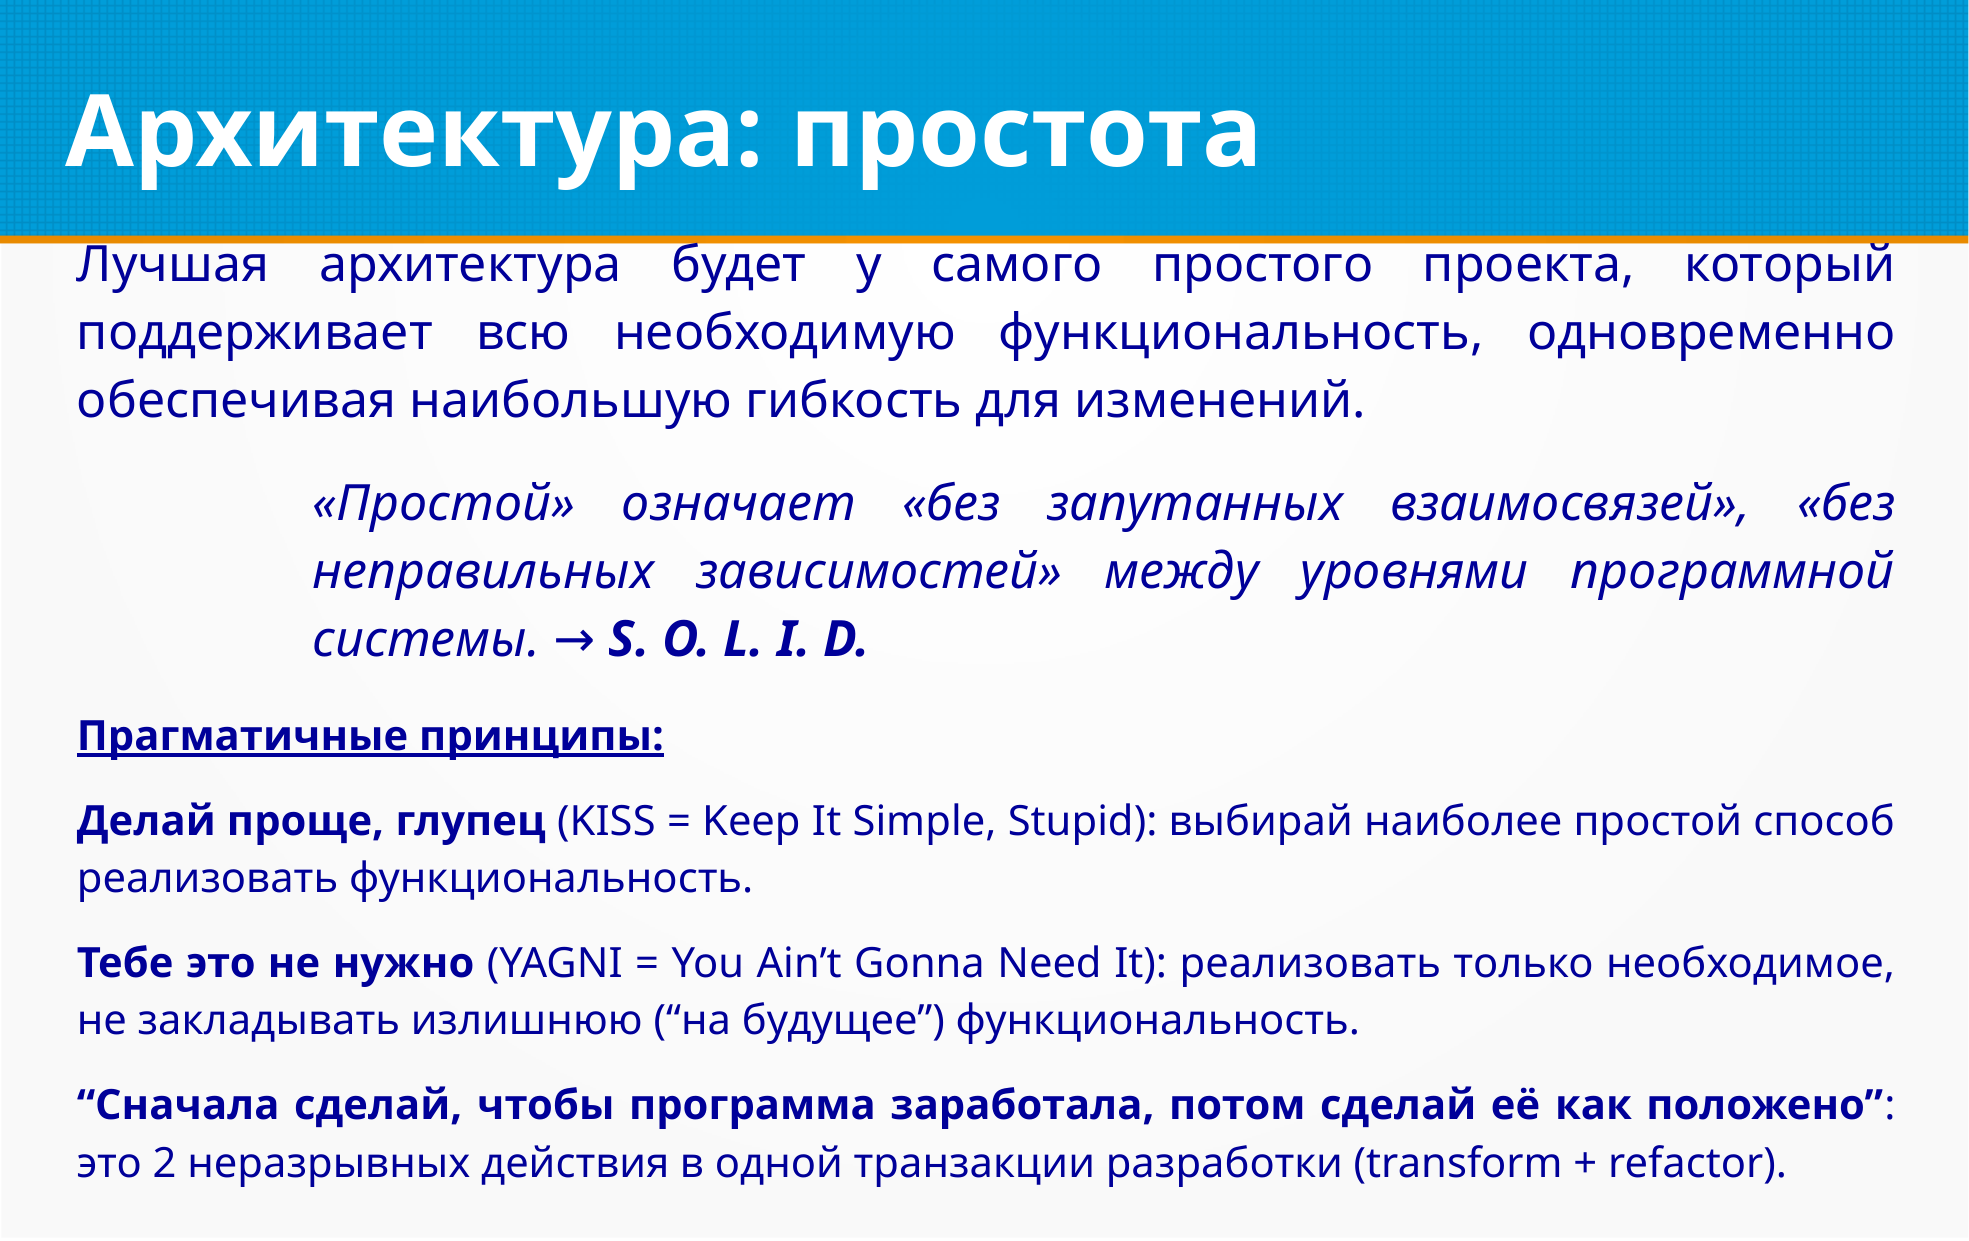

Архитектура: простота
Лучшая архитектура будет у самого простого проекта, который поддерживает всю необходимую функциональность, одновременно обеспечивая наибольшую гибкость для изменений.
«Простой» означает «без запутанных взаимосвязей», «без неправильных зависимостей» между уровнями программной системы. → S. O. L. I. D.
Прагматичные принципы:
Делай проще, глупец (KISS = Keep It Simple, Stupid): выбирай наиболее простой способ реализовать функциональность.
Тебе это не нужно (YAGNI = You Ain’t Gonna Need It): реализовать только необходимое, не закладывать излишнюю (“на будущее”) функциональность.
“Сначала сделай, чтобы программа заработала, потом сделай её как положено”: это 2 неразрывных действия в одной транзакции разработки (transform + refactor).